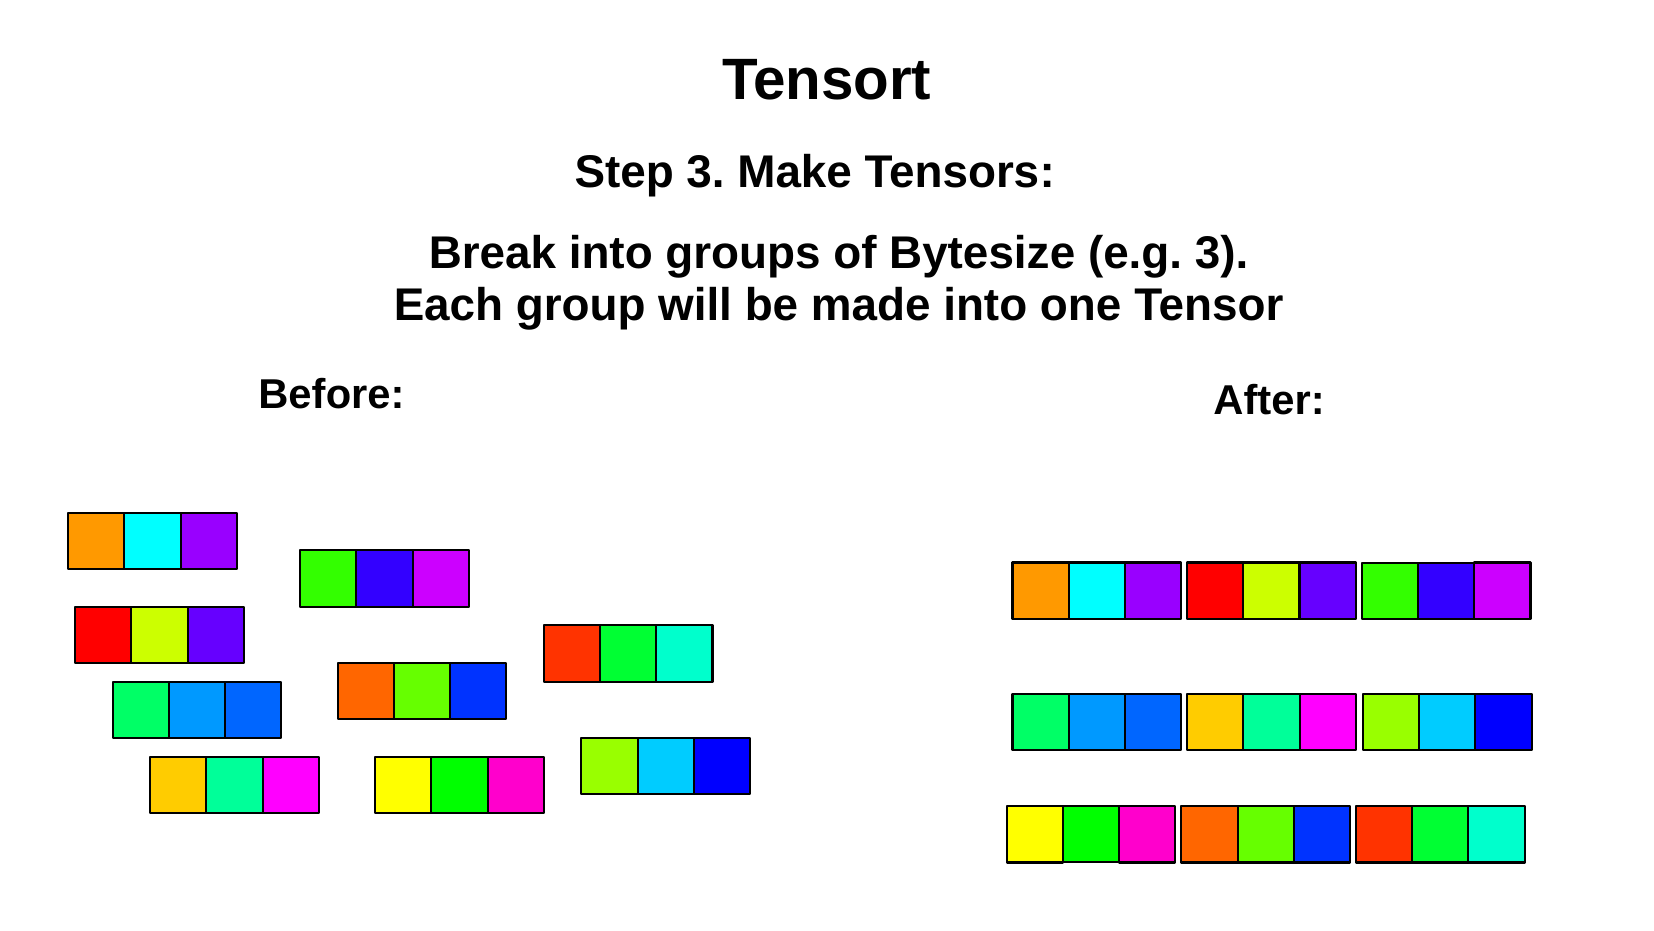

# Tensort
Step 3. Make Tensors:
Break into groups of Bytesize (e.g. 3).
Each group will be made into one Tensor
Before:
After: